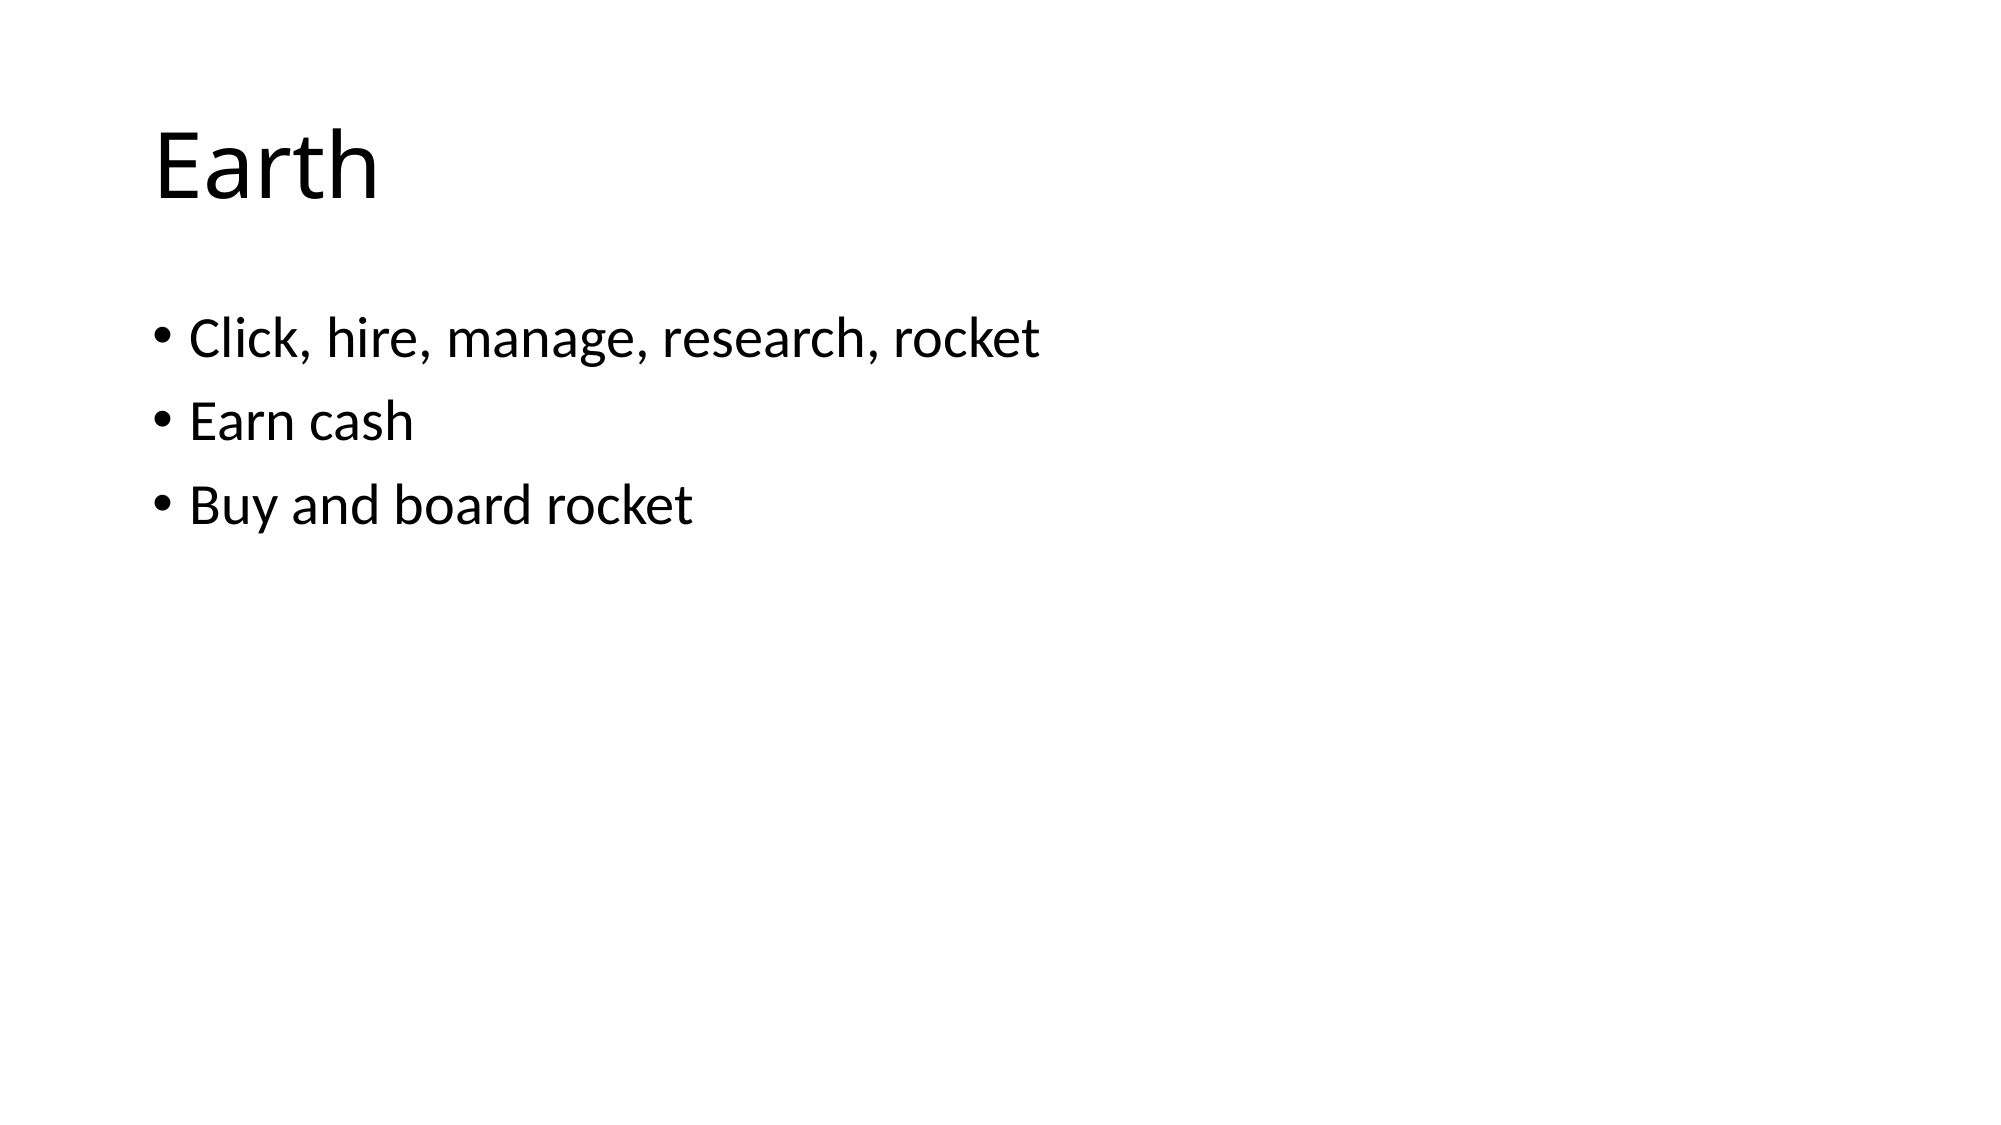

# Earth
Click, hire, manage, research, rocket
Earn cash
Buy and board rocket